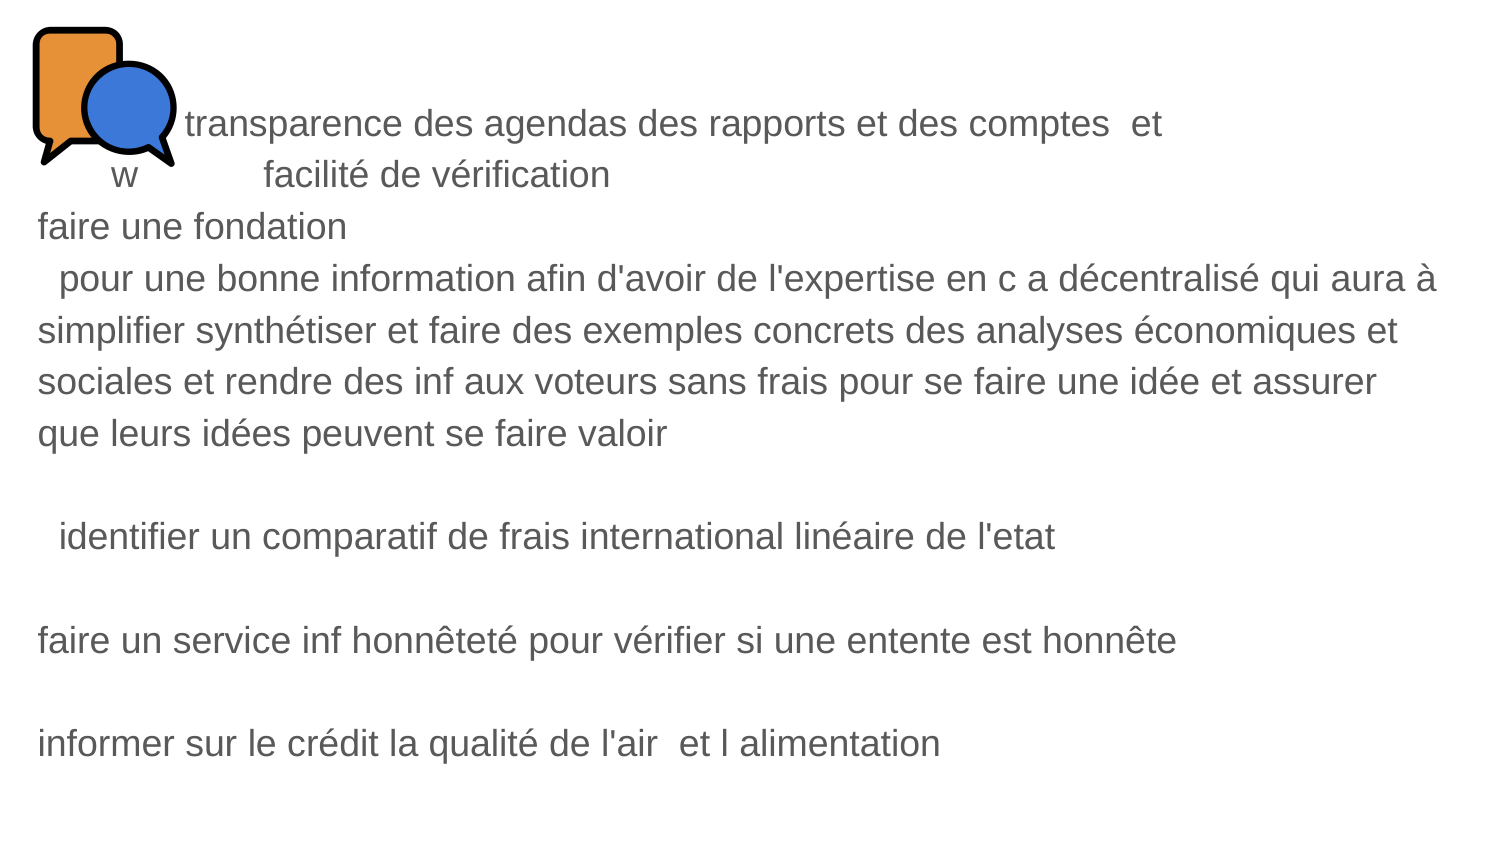

#
 transparence des agendas des rapports et des comptes et w facilité de vérification
faire une fondation
 pour une bonne information afin d'avoir de l'expertise en c a décentralisé qui aura à simplifier synthétiser et faire des exemples concrets des analyses économiques et sociales et rendre des inf aux voteurs sans frais pour se faire une idée et assurer que leurs idées peuvent se faire valoir
 identifier un comparatif de frais international linéaire de l'etat
faire un service inf honnêteté pour vérifier si une entente est honnête
informer sur le crédit la qualité de l'air et l alimentation